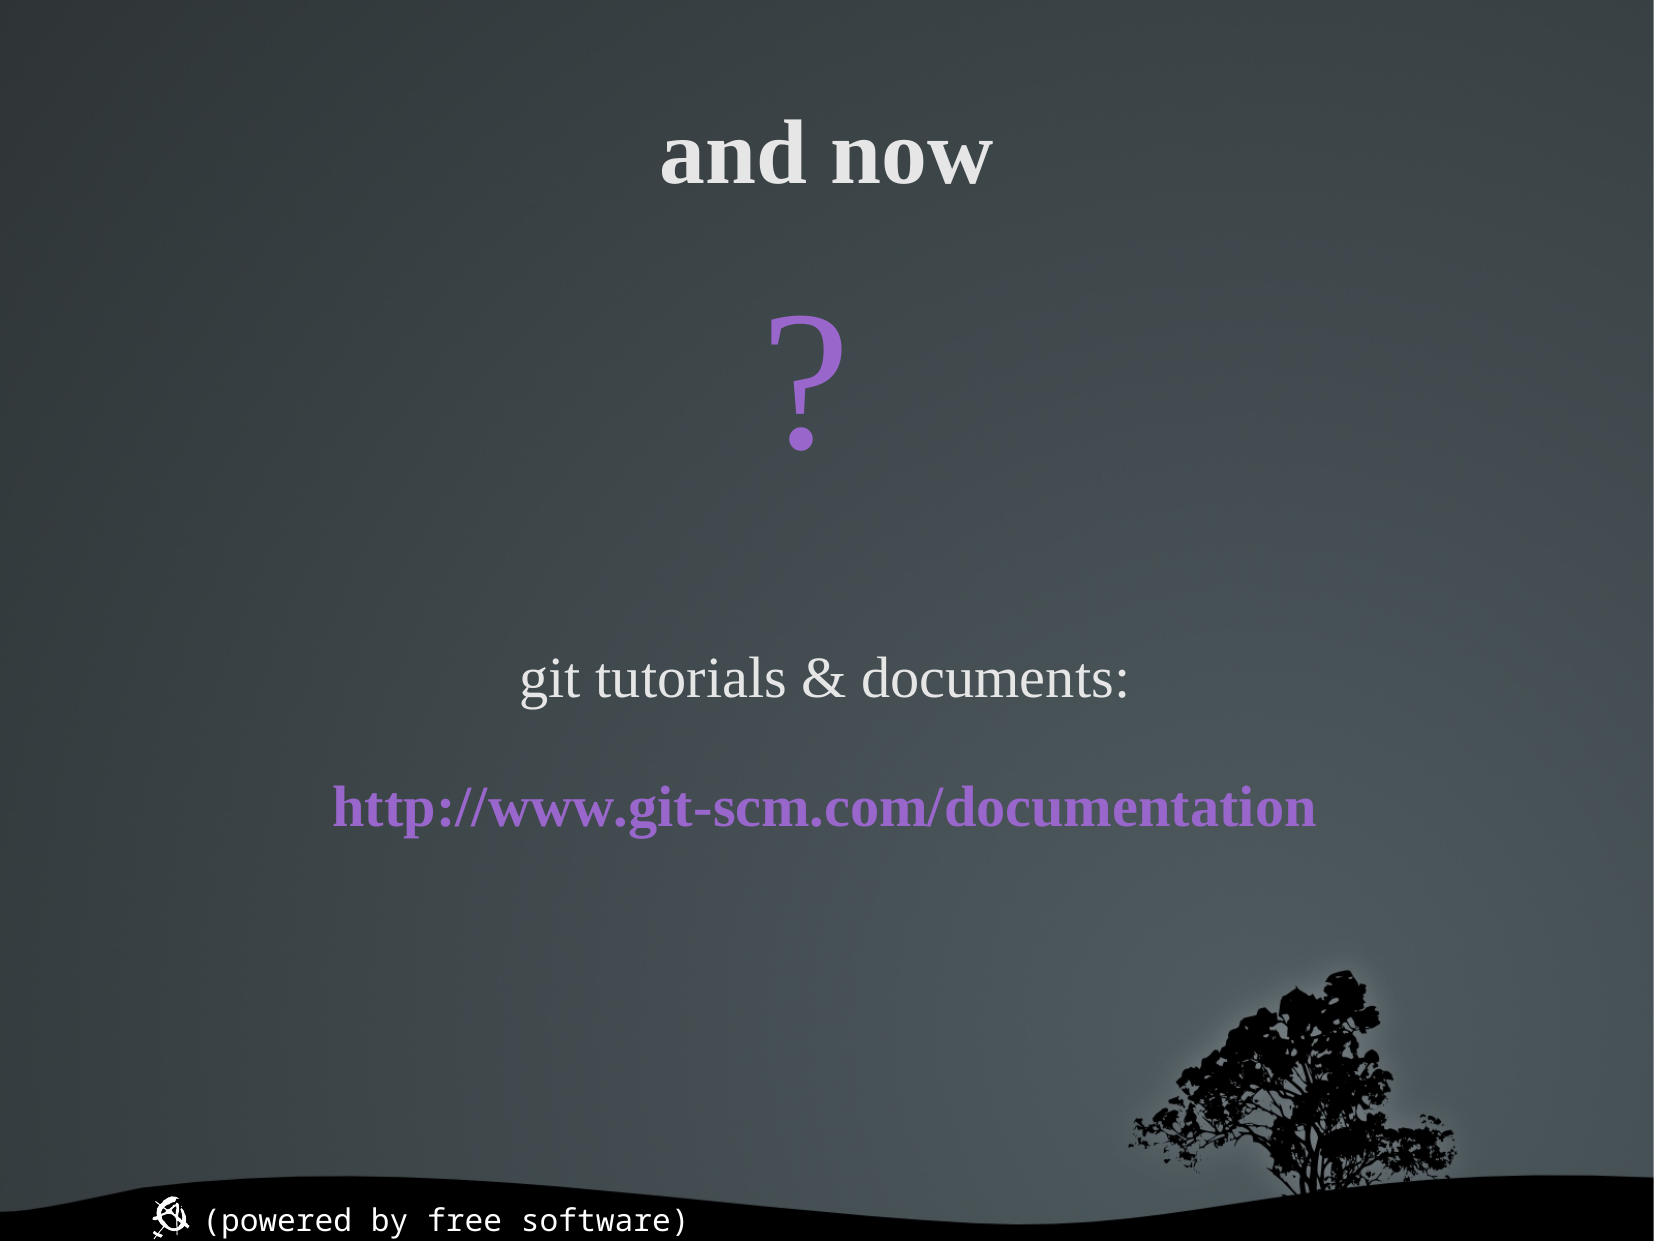

# and now
?
git tutorials & documents:
http://www.git-scm.com/documentation
(powered by free software)